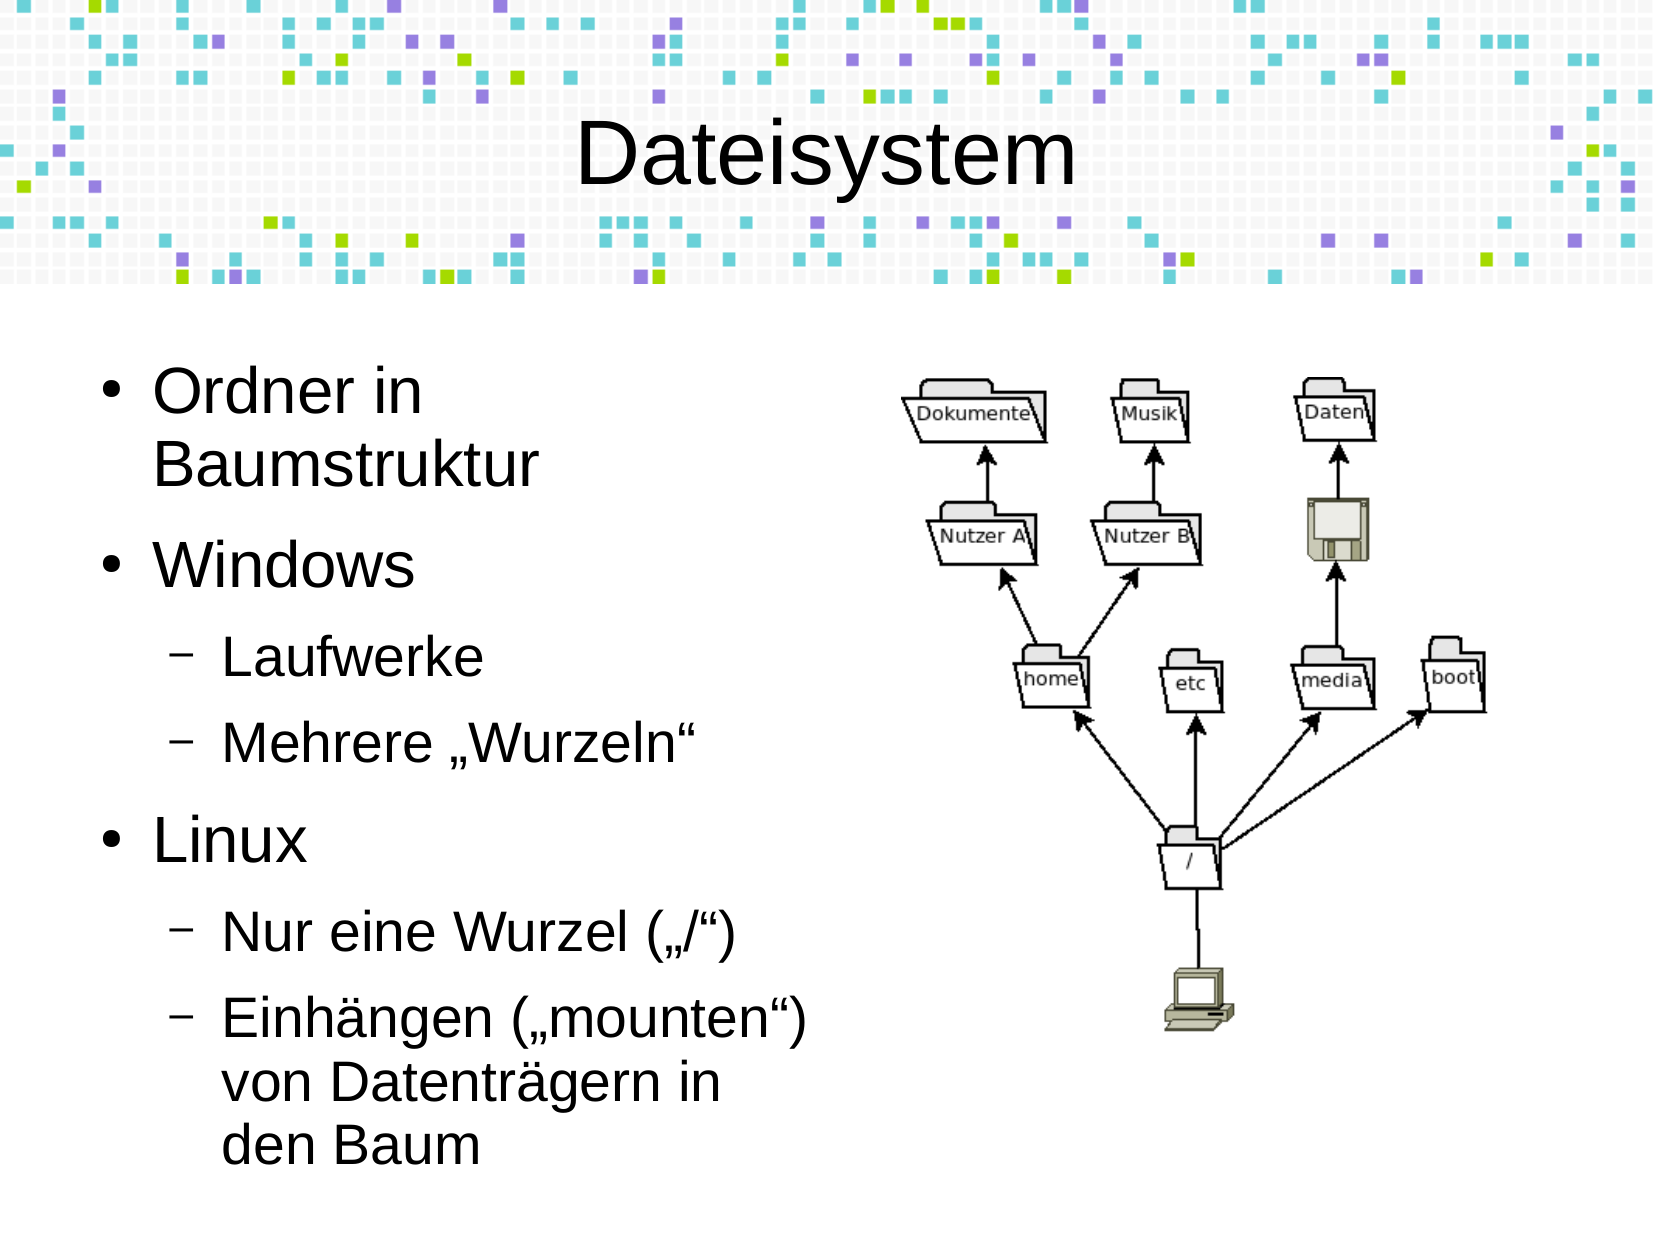

# Dateisystem
Ordner in Baumstruktur
Windows
Laufwerke
Mehrere „Wurzeln“
Linux
Nur eine Wurzel („/“)
Einhängen („mounten“) von Datenträgern in den Baum